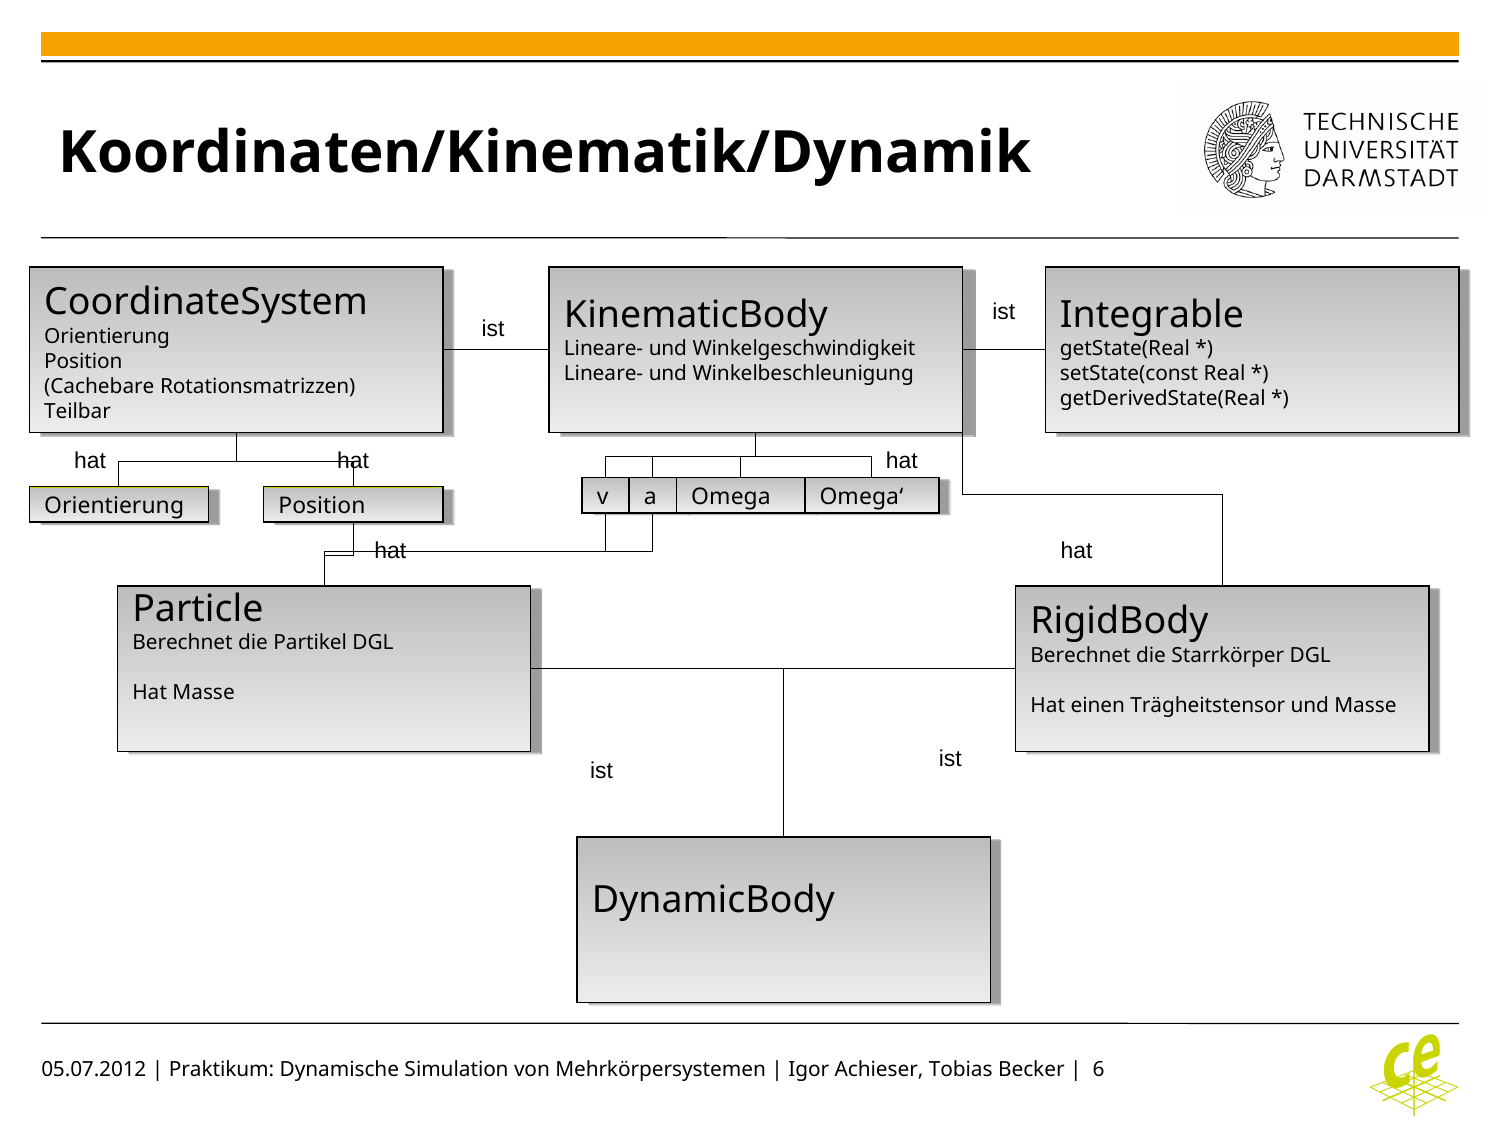

Koordinaten/Kinematik/Dynamik
CoordinateSystem
Orientierung
Position
(Cachebare Rotationsmatrizzen)
Teilbar
KinematicBody
Lineare- und Winkelgeschwindigkeit
Lineare- und Winkelbeschleunigung
Integrable
getState(Real *)
setState(const Real *)
getDerivedState(Real *)
ist
ist
hat
hat
hat
v
a
Omega
Omega‘
Orientierung
Position
hat
hat
Particle
Berechnet die Partikel DGL
Hat Masse
RigidBody
Berechnet die Starrkörper DGL
Hat einen Trägheitstensor und Masse
ist
ist
DynamicBody
05.07.2012 | Praktikum: Dynamische Simulation von Mehrkörpersystemen | Igor Achieser, Tobias Becker |